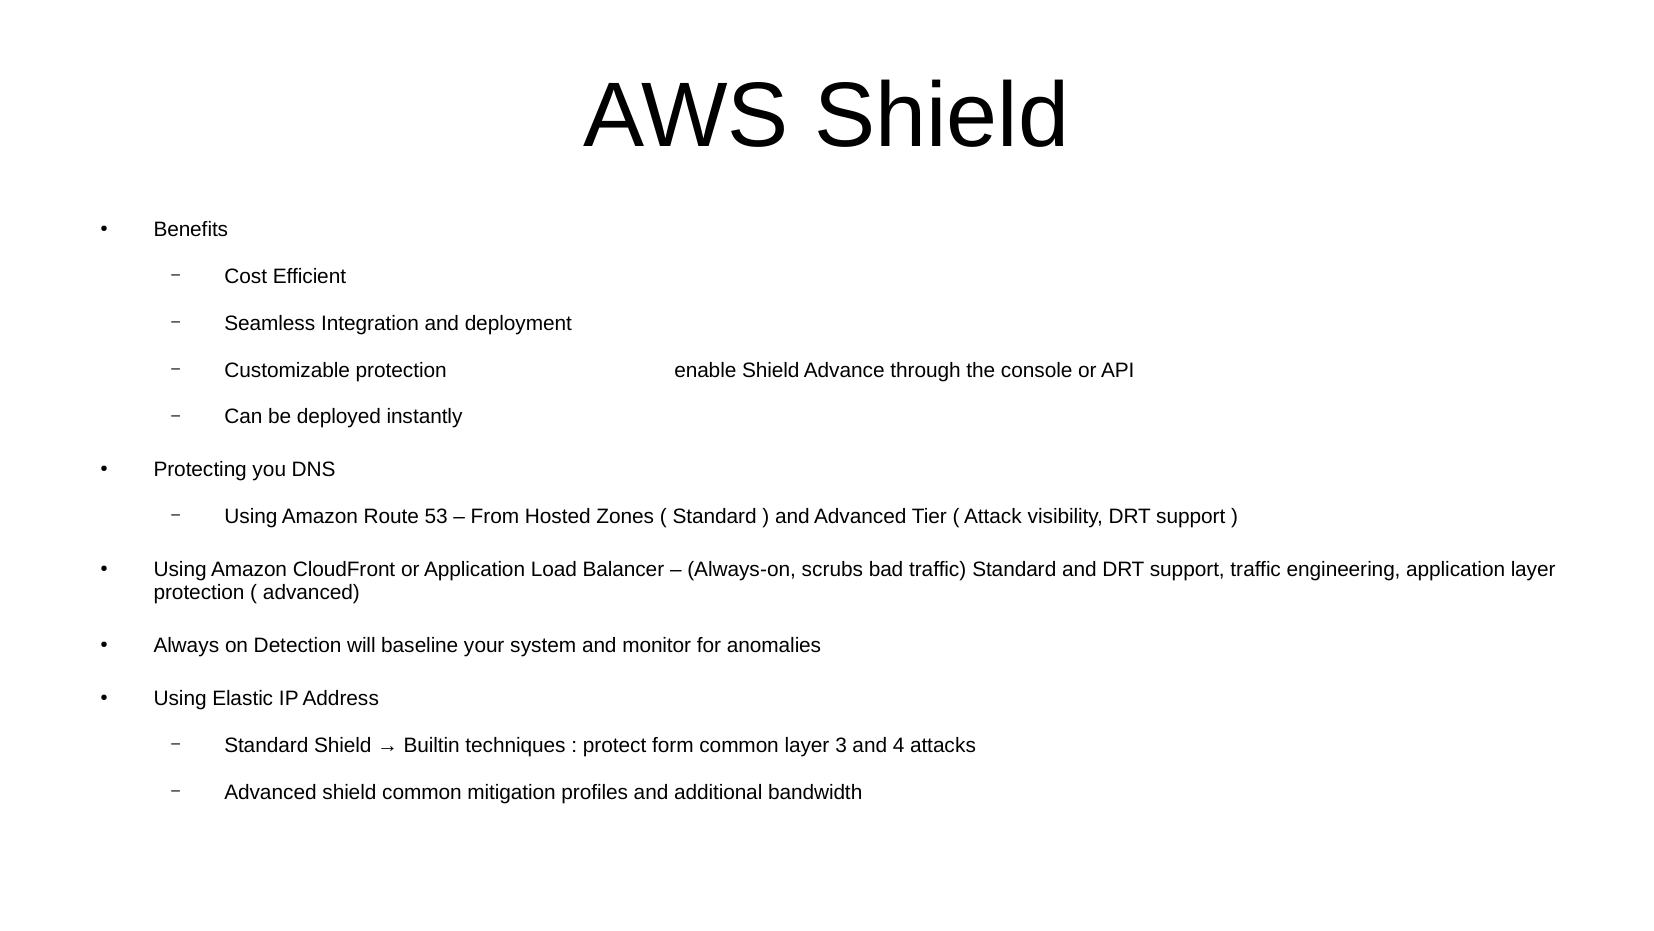

# AWS Shield
Benefits
Cost Efficient
Seamless Integration and deployment
Customizable protection				enable Shield Advance through the console or API
Can be deployed instantly
Protecting you DNS
Using Amazon Route 53 – From Hosted Zones ( Standard ) and Advanced Tier ( Attack visibility, DRT support )
Using Amazon CloudFront or Application Load Balancer – (Always-on, scrubs bad traffic) Standard and DRT support, traffic engineering, application layer protection ( advanced)
Always on Detection will baseline your system and monitor for anomalies
Using Elastic IP Address
Standard Shield → Builtin techniques : protect form common layer 3 and 4 attacks
Advanced shield common mitigation profiles and additional bandwidth